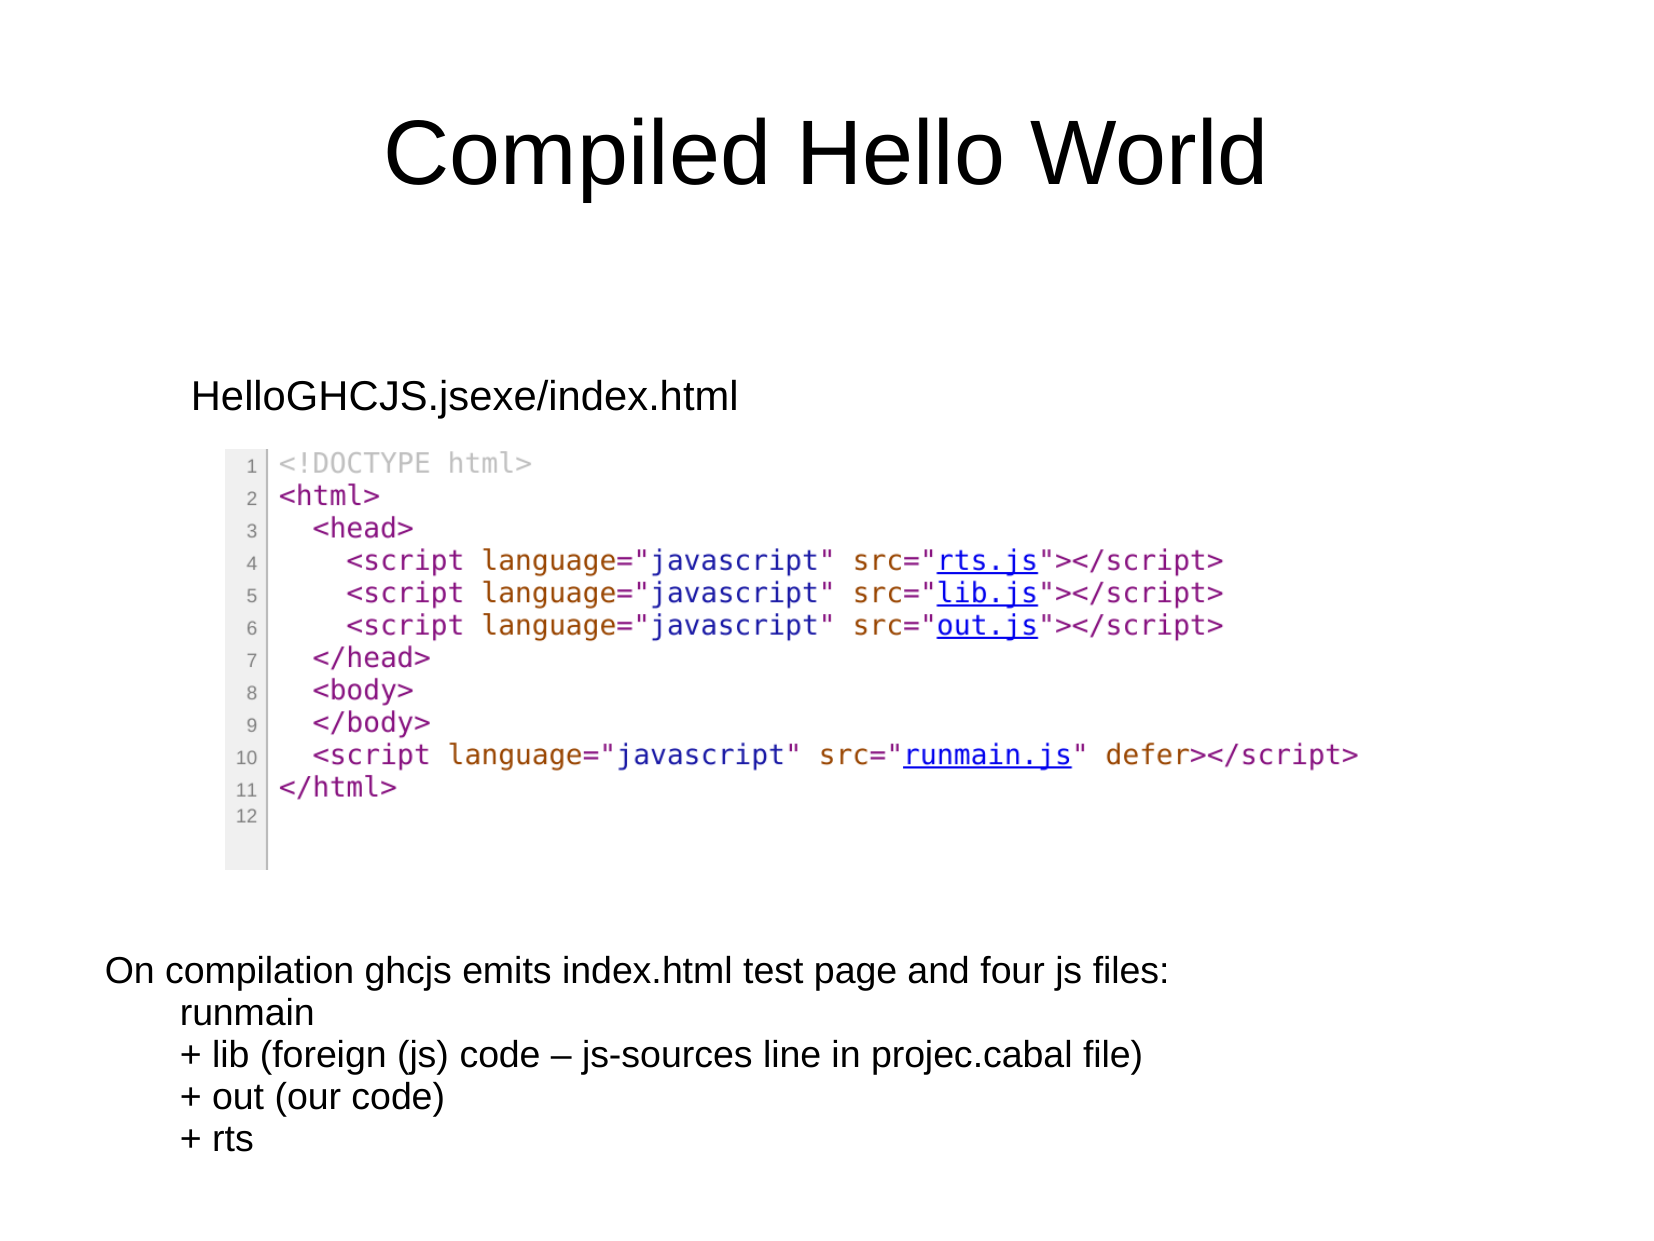

# Compiled Hello World
HelloGHCJS.jsexe/index.html
On compilation ghcjs emits index.html test page and four js files:
	runmain
	+ lib (foreign (js) code – js-sources line in projec.cabal file)
	+ out (our code)
	+ rts